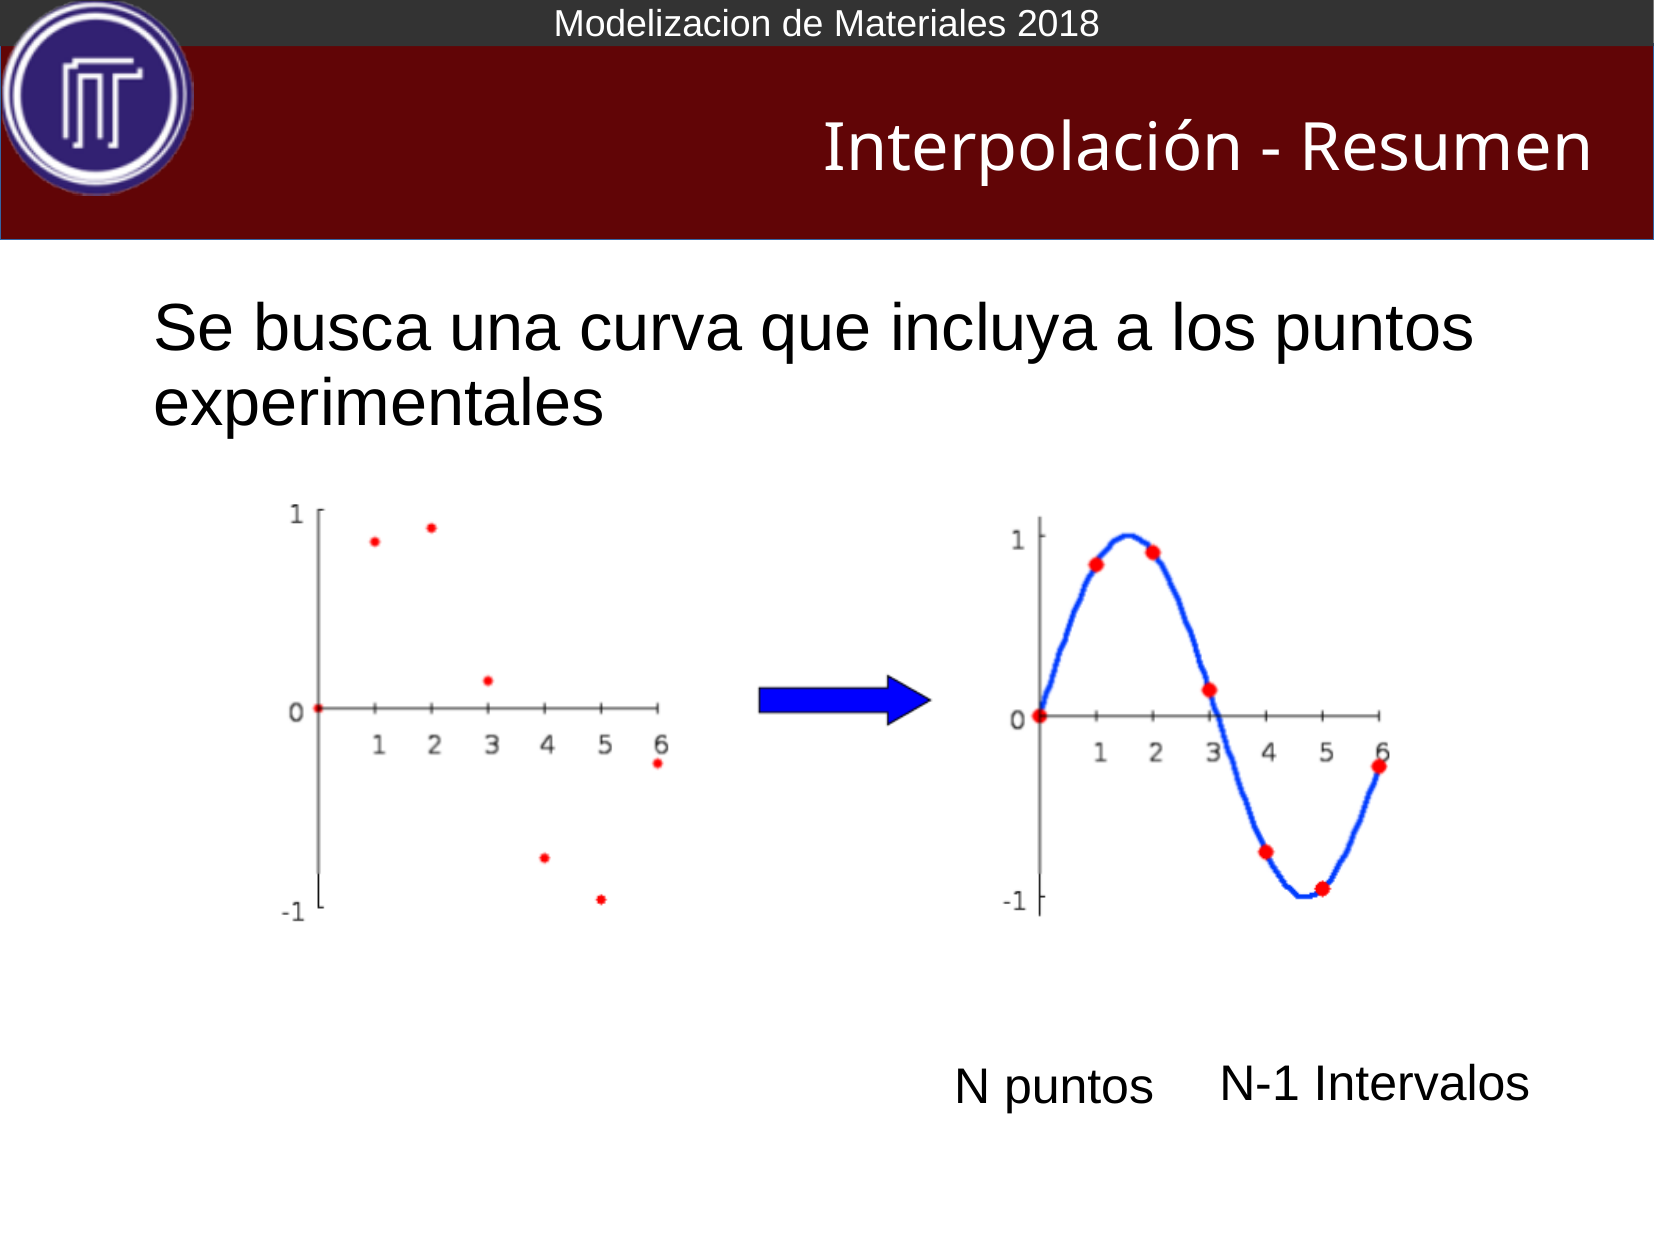

# Interpolación - Resumen
Se busca una curva que incluya a los puntos experimentales
N-1 Intervalos
N puntos